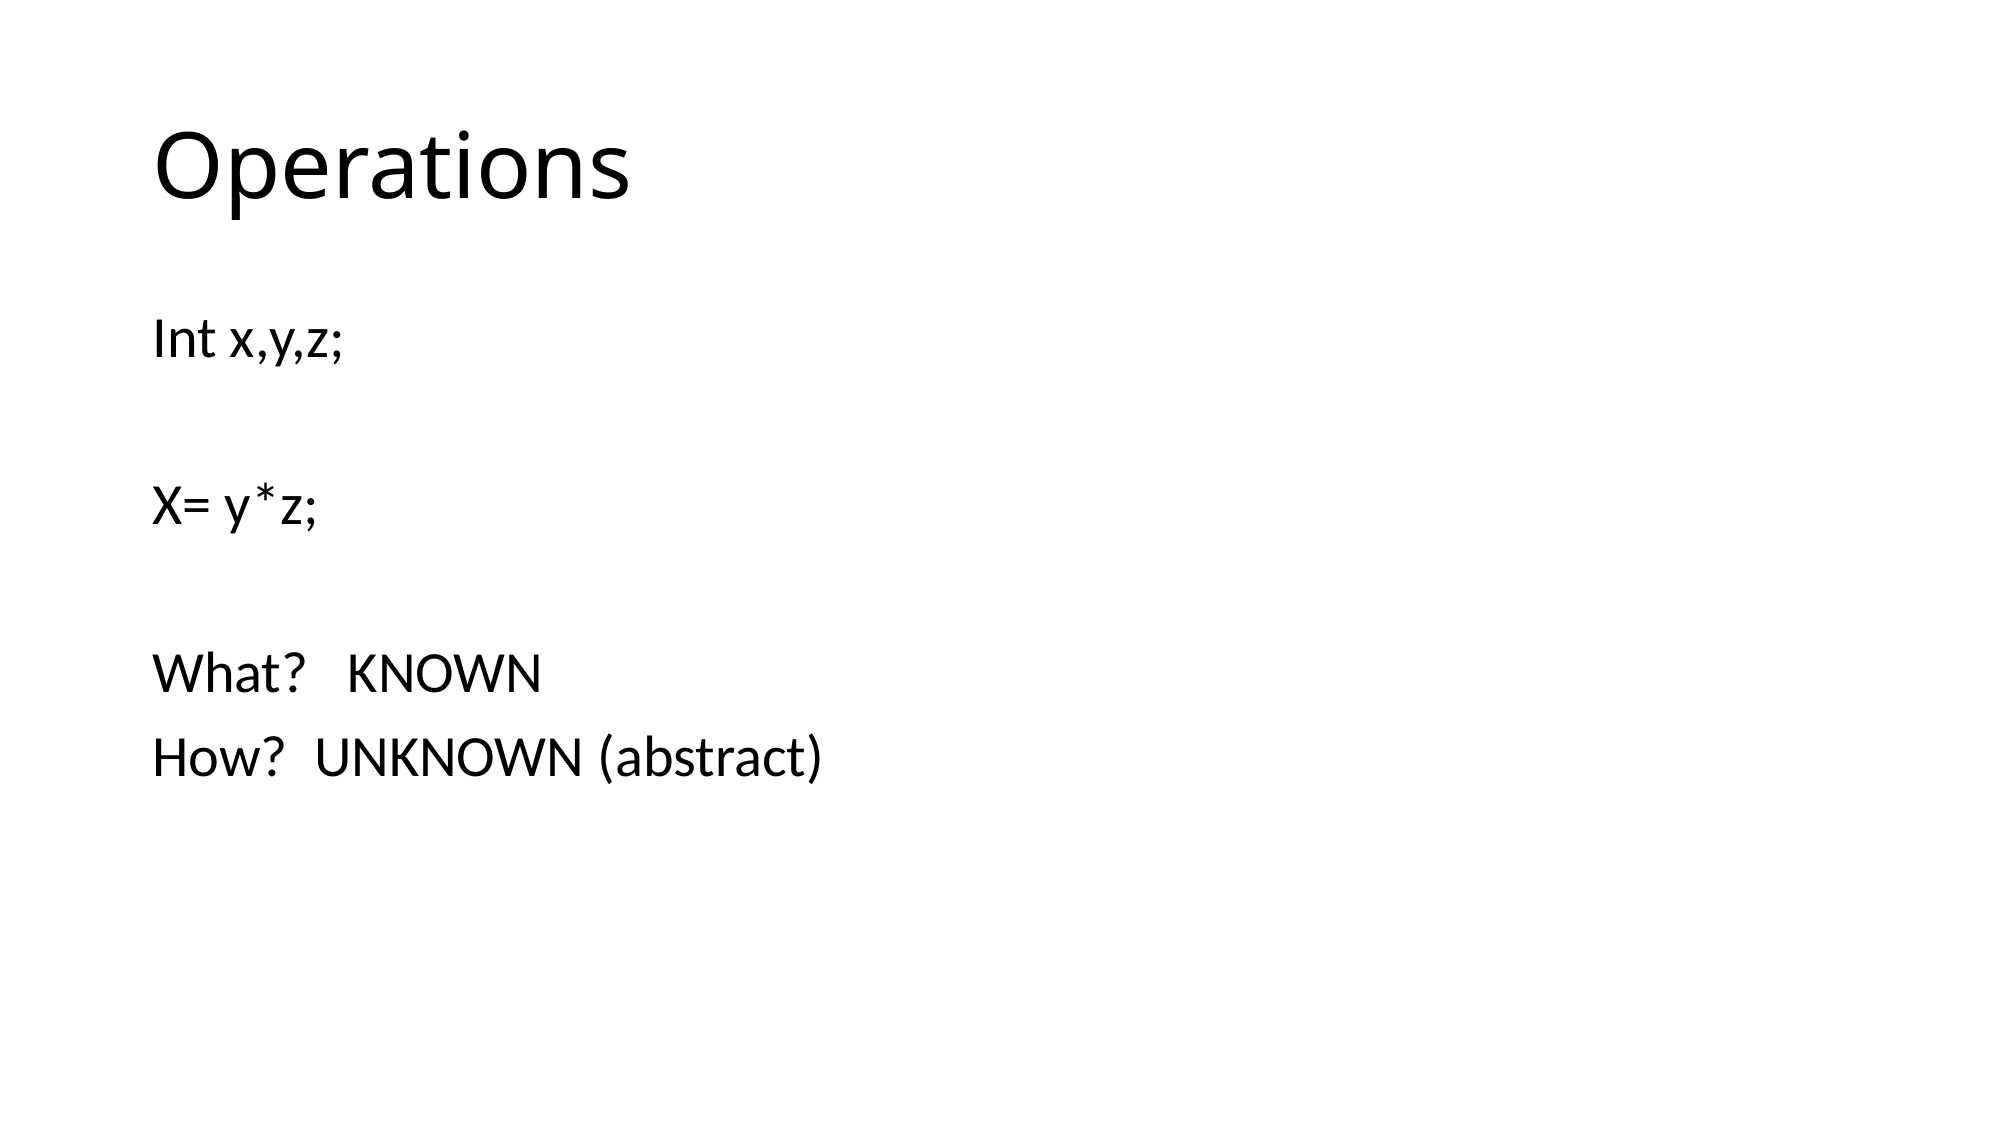

# Operations
Int x,y,z;
X= y*z;
What? KNOWN
How? UNKNOWN (abstract)